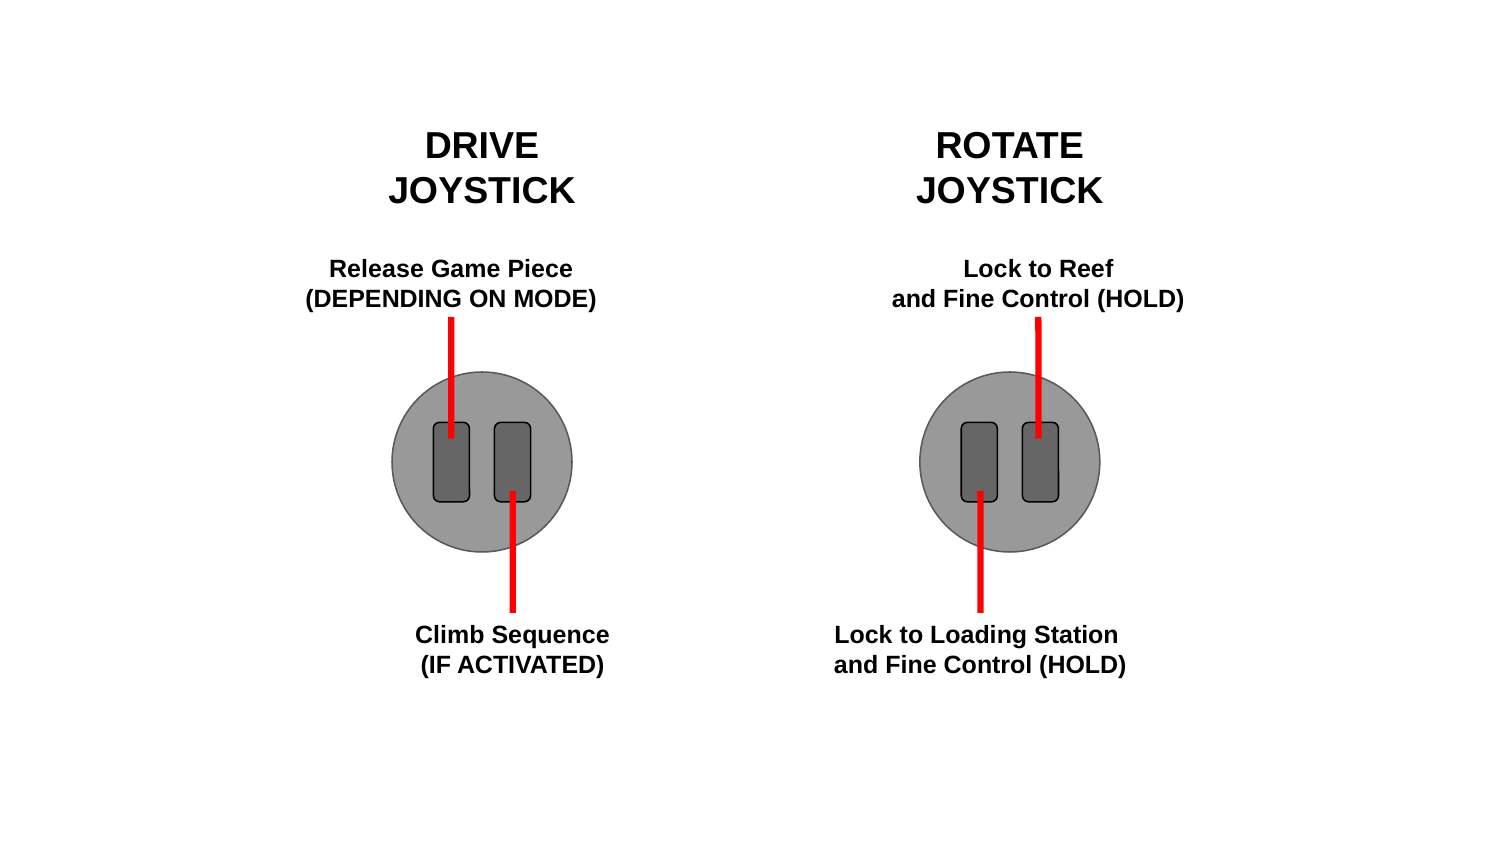

DRIVE JOYSTICK
ROTATE JOYSTICK
Release Game Piece (DEPENDING ON MODE)
Lock to Reef
and Fine Control (HOLD)
Climb Sequence
(IF ACTIVATED)
Lock to Loading Station
and Fine Control (HOLD)